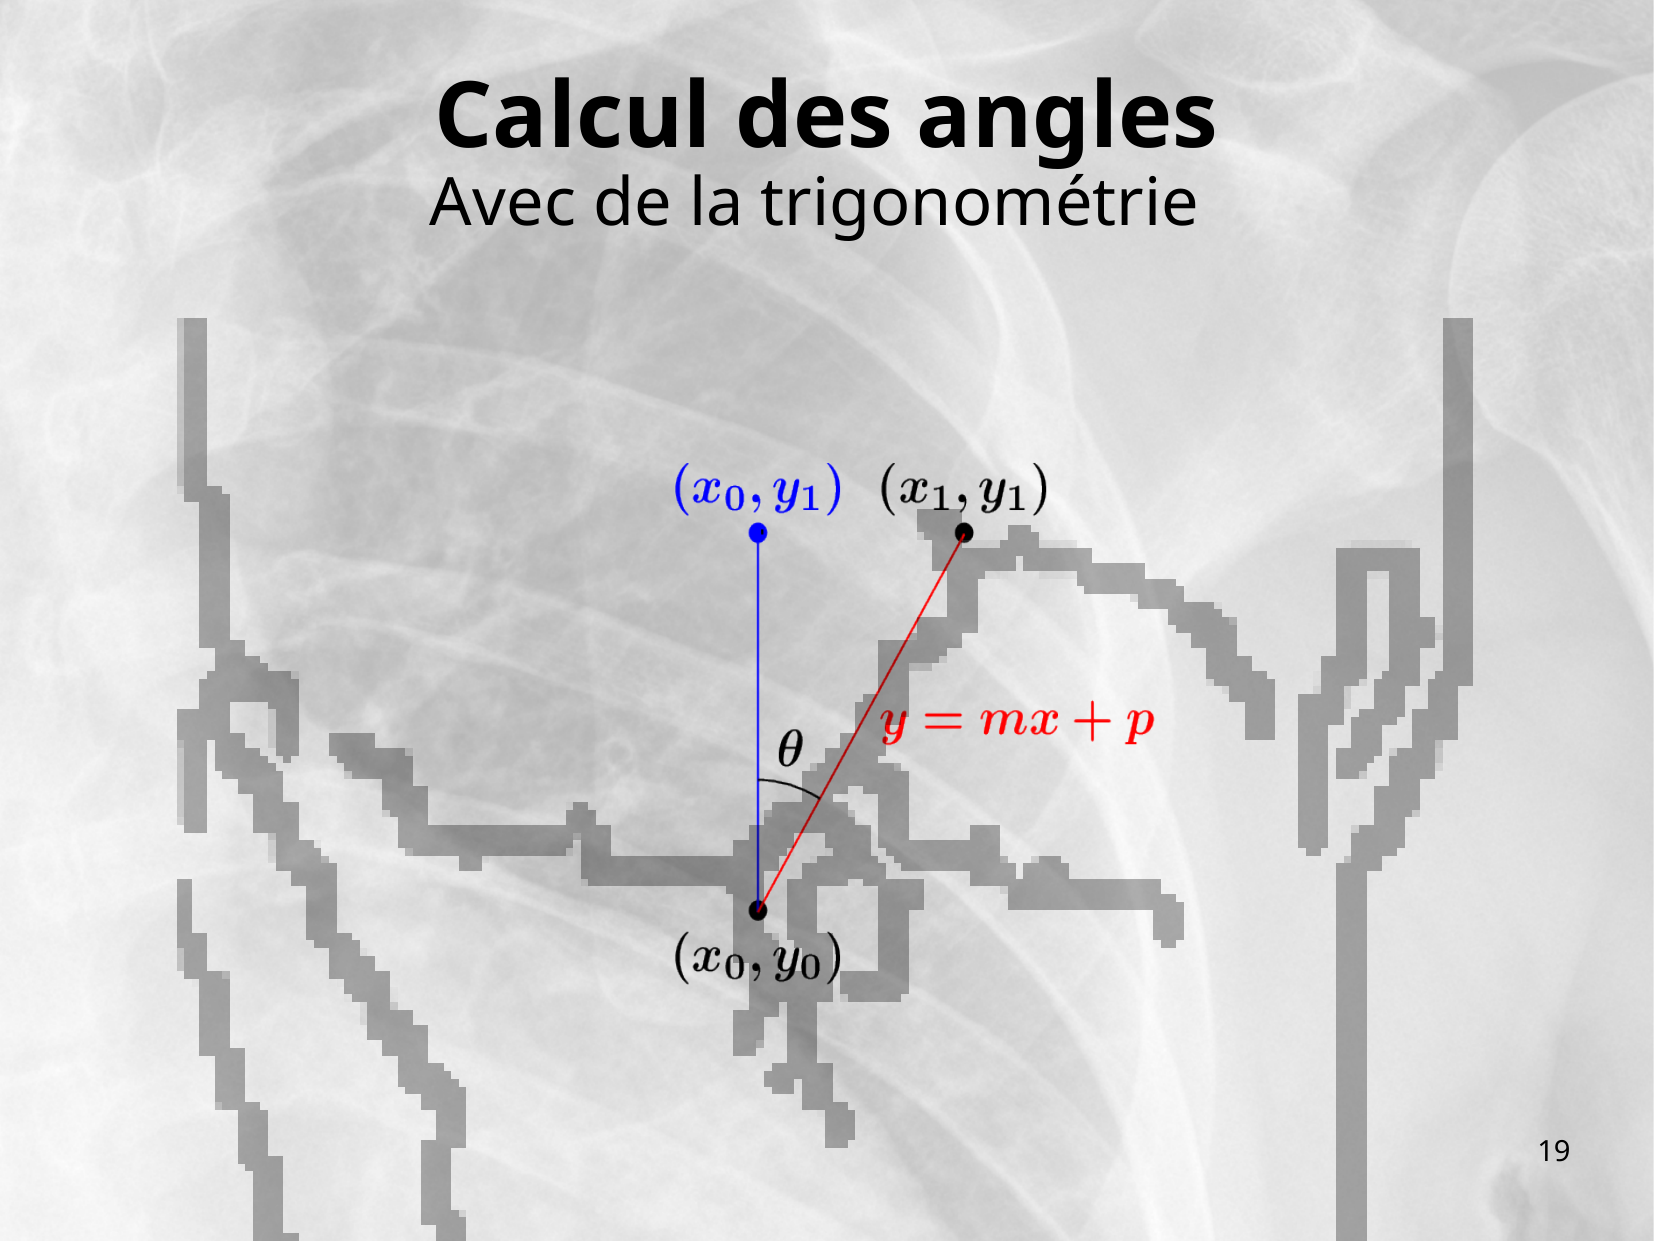

# Calcul des angles
Avec de la trigonométrie
19